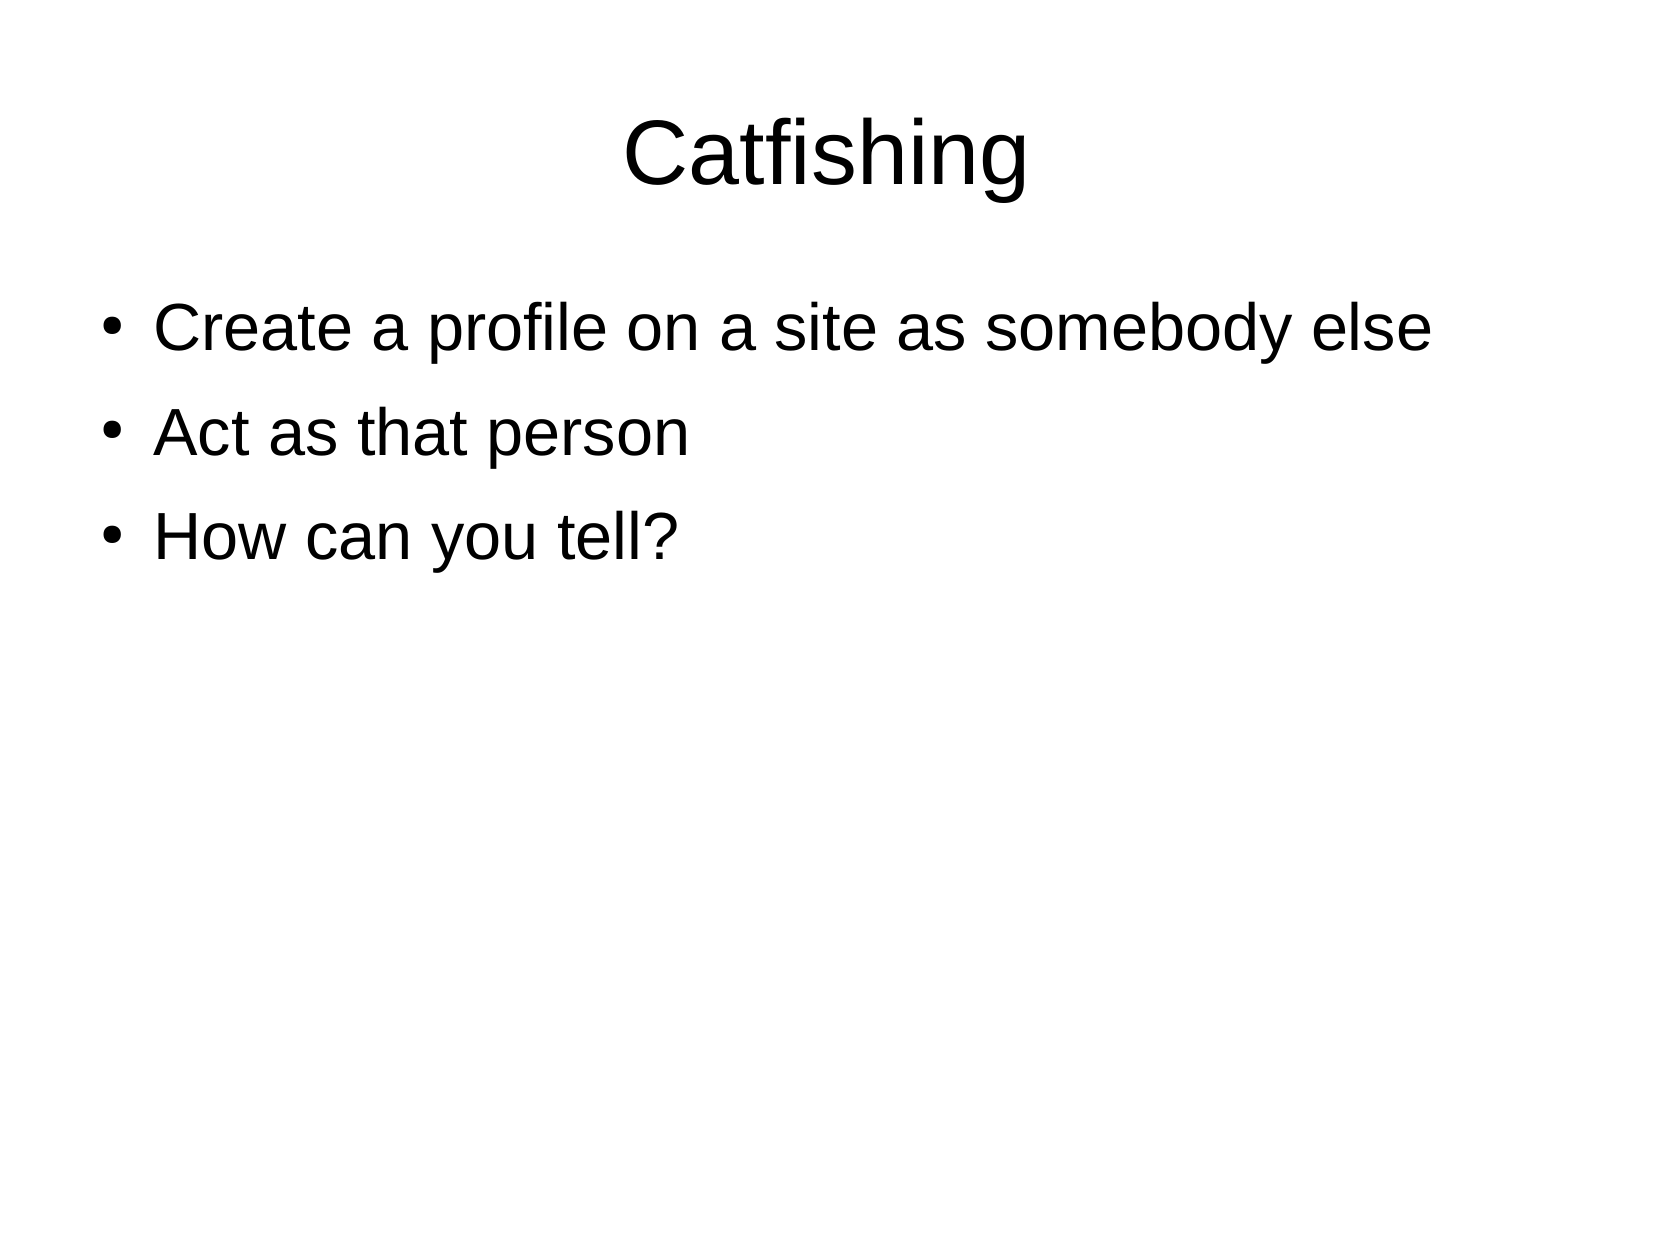

# Catfishing
Create a profile on a site as somebody else
Act as that person
How can you tell?